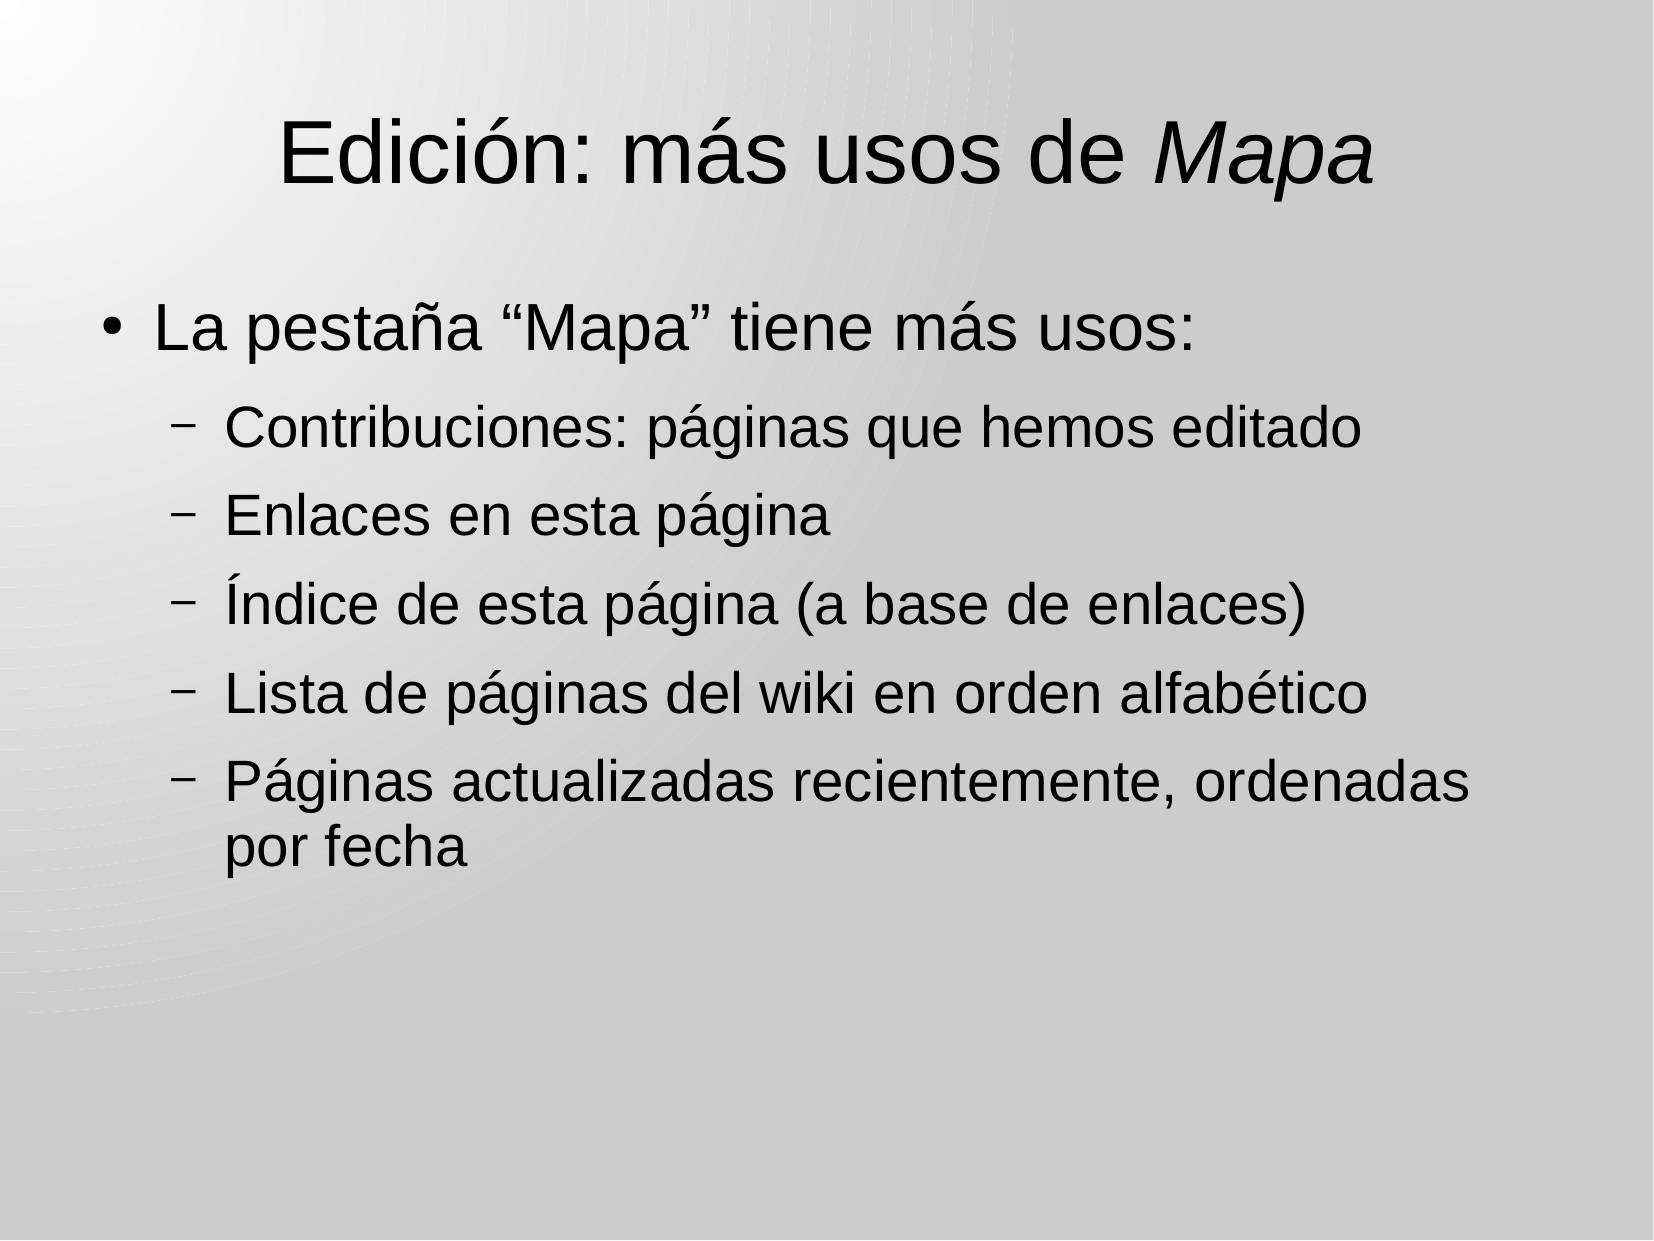

# Edición: más usos de Mapa
La pestaña “Mapa” tiene más usos:
Contribuciones: páginas que hemos editado
Enlaces en esta página
Índice de esta página (a base de enlaces)
Lista de páginas del wiki en orden alfabético
Páginas actualizadas recientemente, ordenadas por fecha